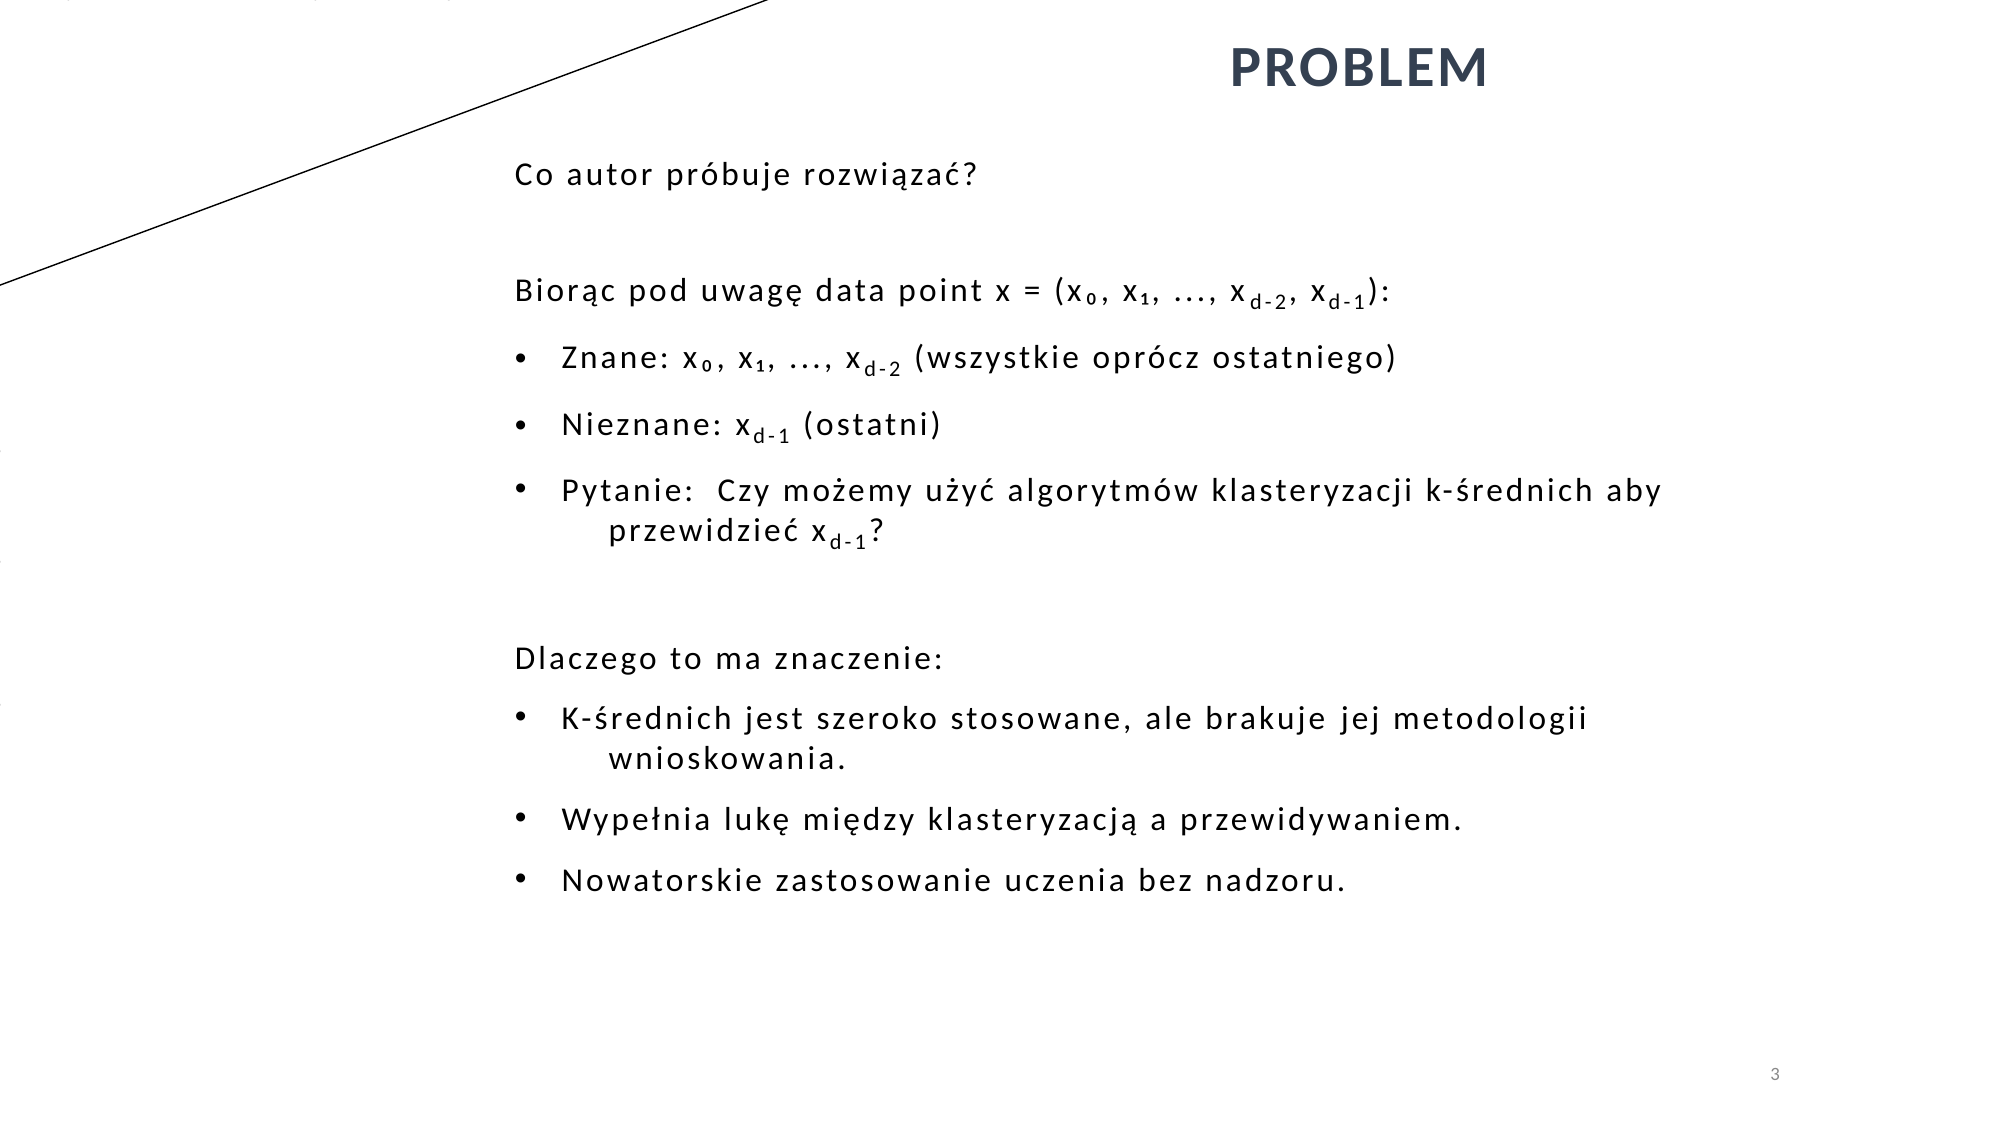

# Problem
Co autor próbuje rozwiązać?
Biorąc pod uwagę data point x = (x₀, x₁, ..., xd-2, xd-1):
Znane: x₀, x₁, ..., xd-2 (wszystkie oprócz ostatniego)
Nieznane: xd-1 (ostatni)
Pytanie: Czy możemy użyć algorytmów klasteryzacji k-średnich aby przewidzieć xd-1?
Dlaczego to ma znaczenie:
K-średnich jest szeroko stosowane, ale brakuje jej metodologii wnioskowania.
Wypełnia lukę między klasteryzacją a przewidywaniem.
Nowatorskie zastosowanie uczenia bez nadzoru.